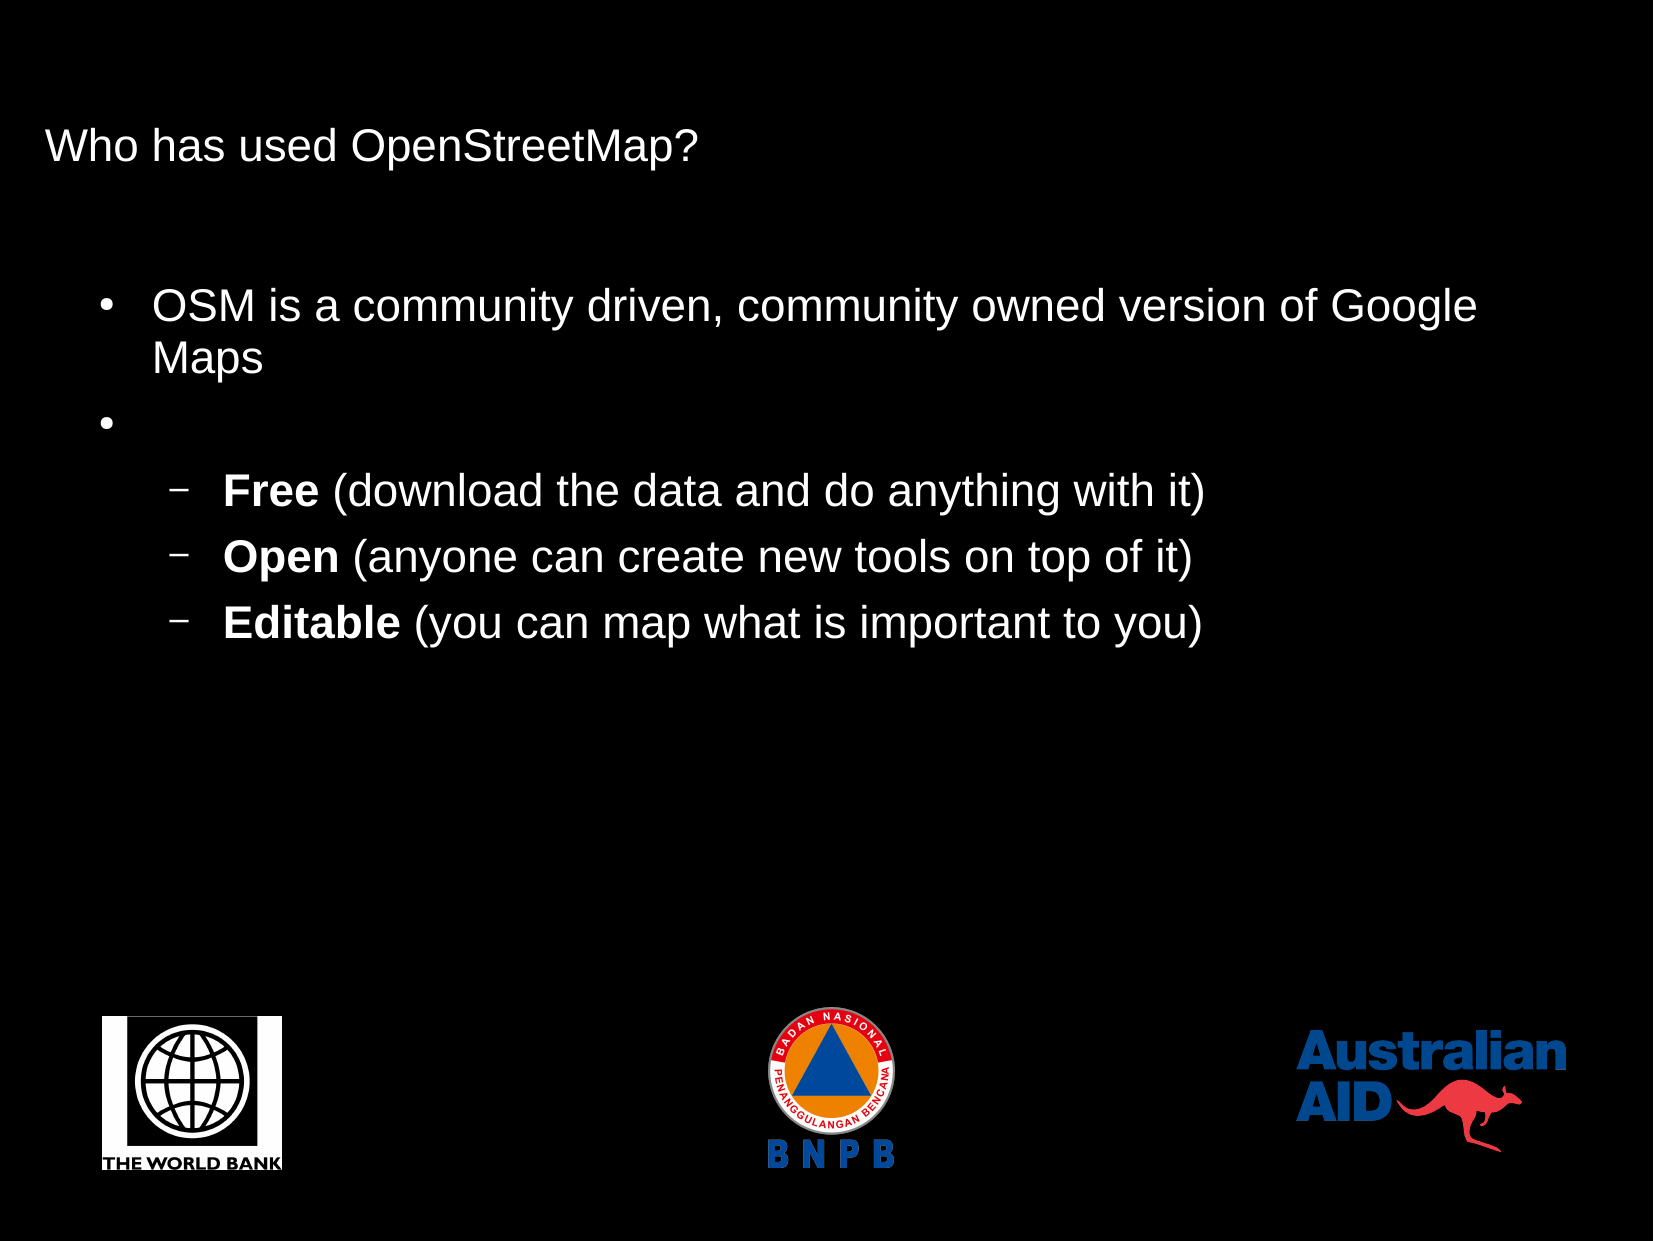

Who has used OpenStreetMap?
# OSM is a community driven, community owned version of Google Maps
Free (download the data and do anything with it)
Open (anyone can create new tools on top of it)
Editable (you can map what is important to you)